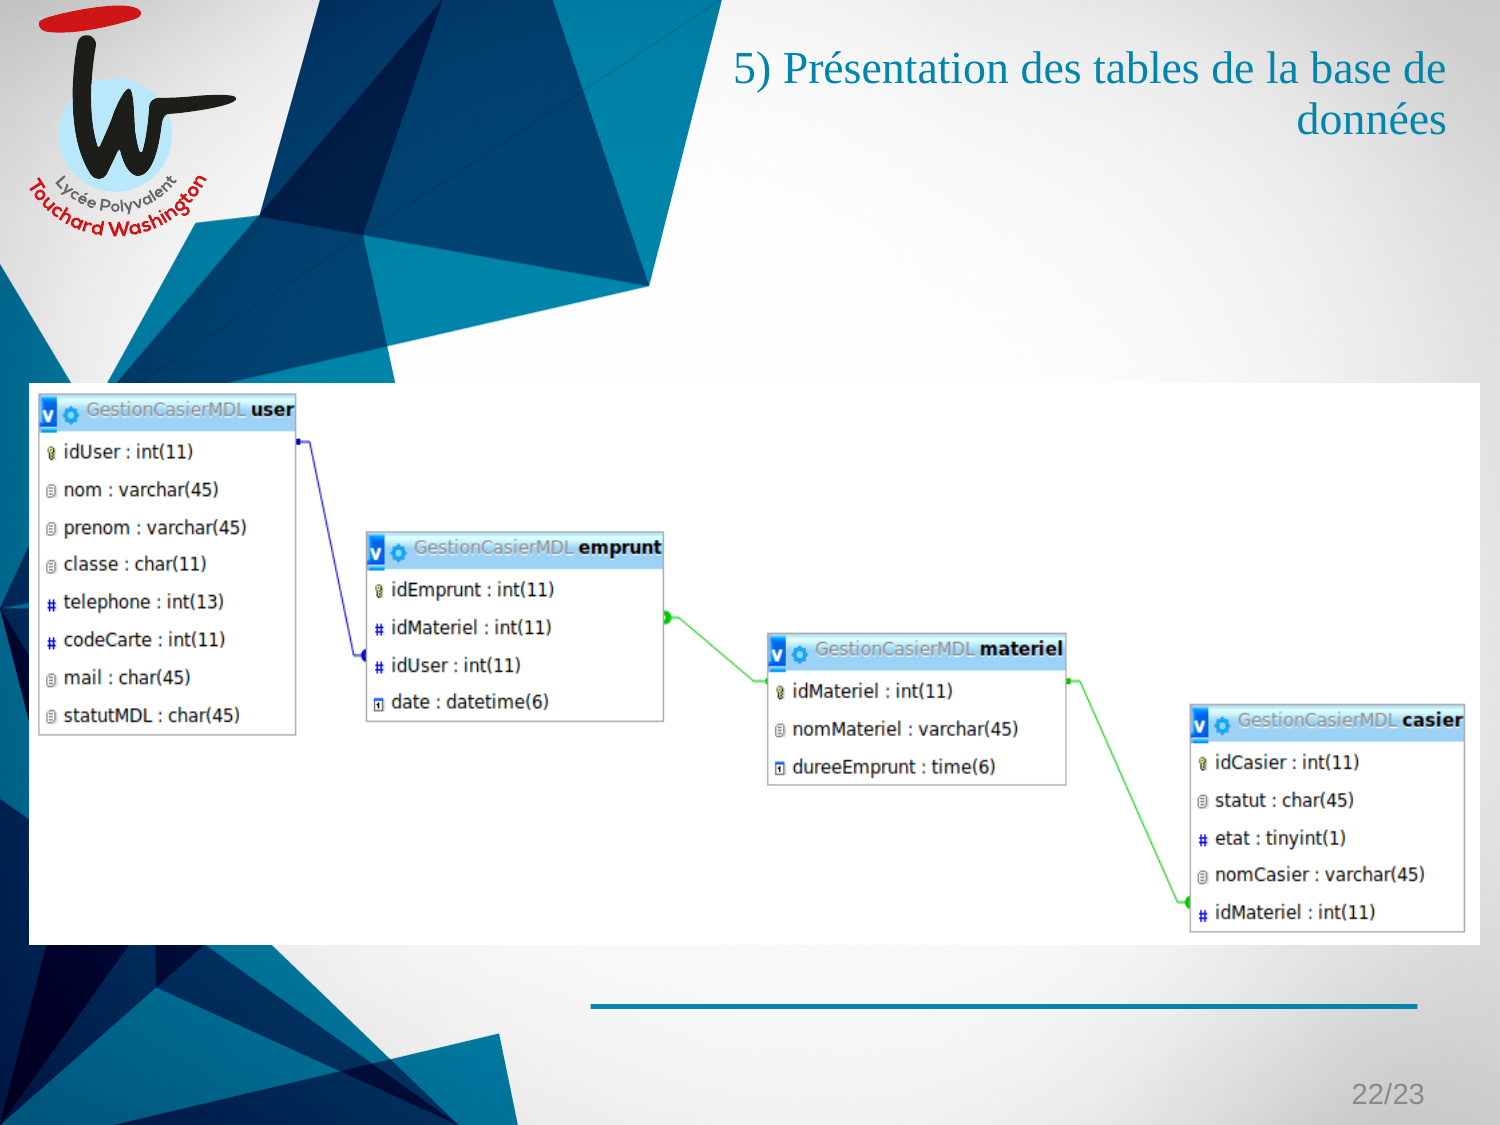

# 5) Présentation des tables de la base de données
22